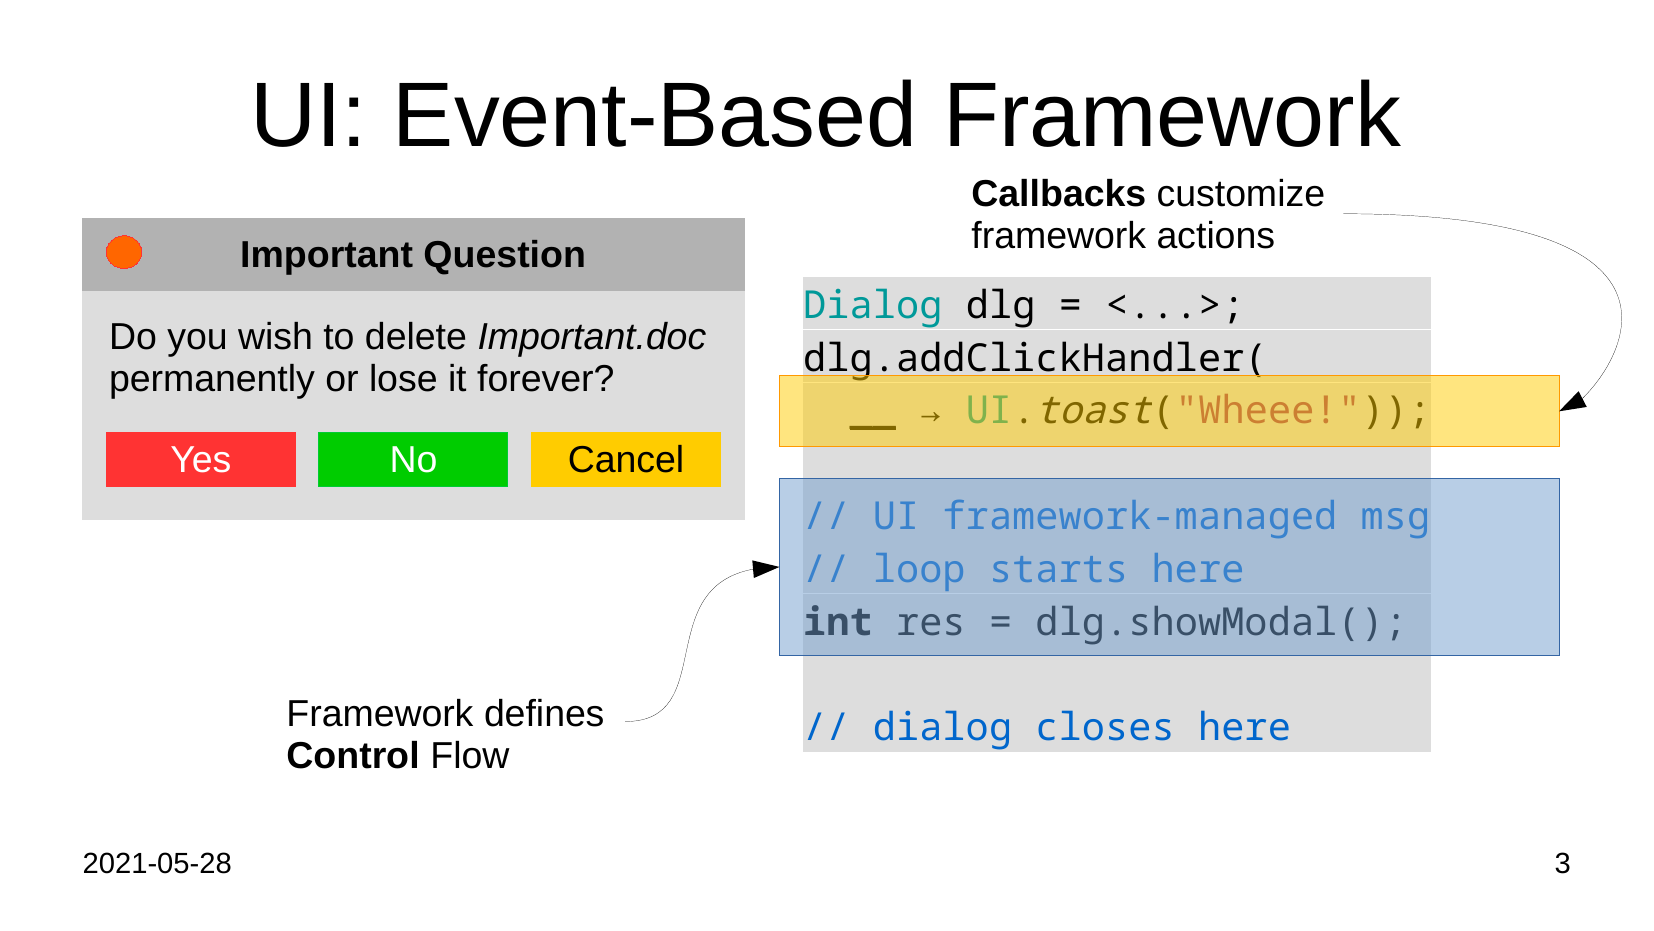

# UI: Event-Based Framework
Callbacks customize framework actions
Important Question
Do you wish to delete Important.doc
permanently or lose it forever?
Yes
No
Cancel
Dialog dlg = <...>; dlg.addClickHandler(
 __ → UI.toast("Wheee!"));
// UI framework-managed msg
// loop starts here
int res = dlg.showModal();
// dialog closes here
Framework defines Control Flow
2021-05-28
3